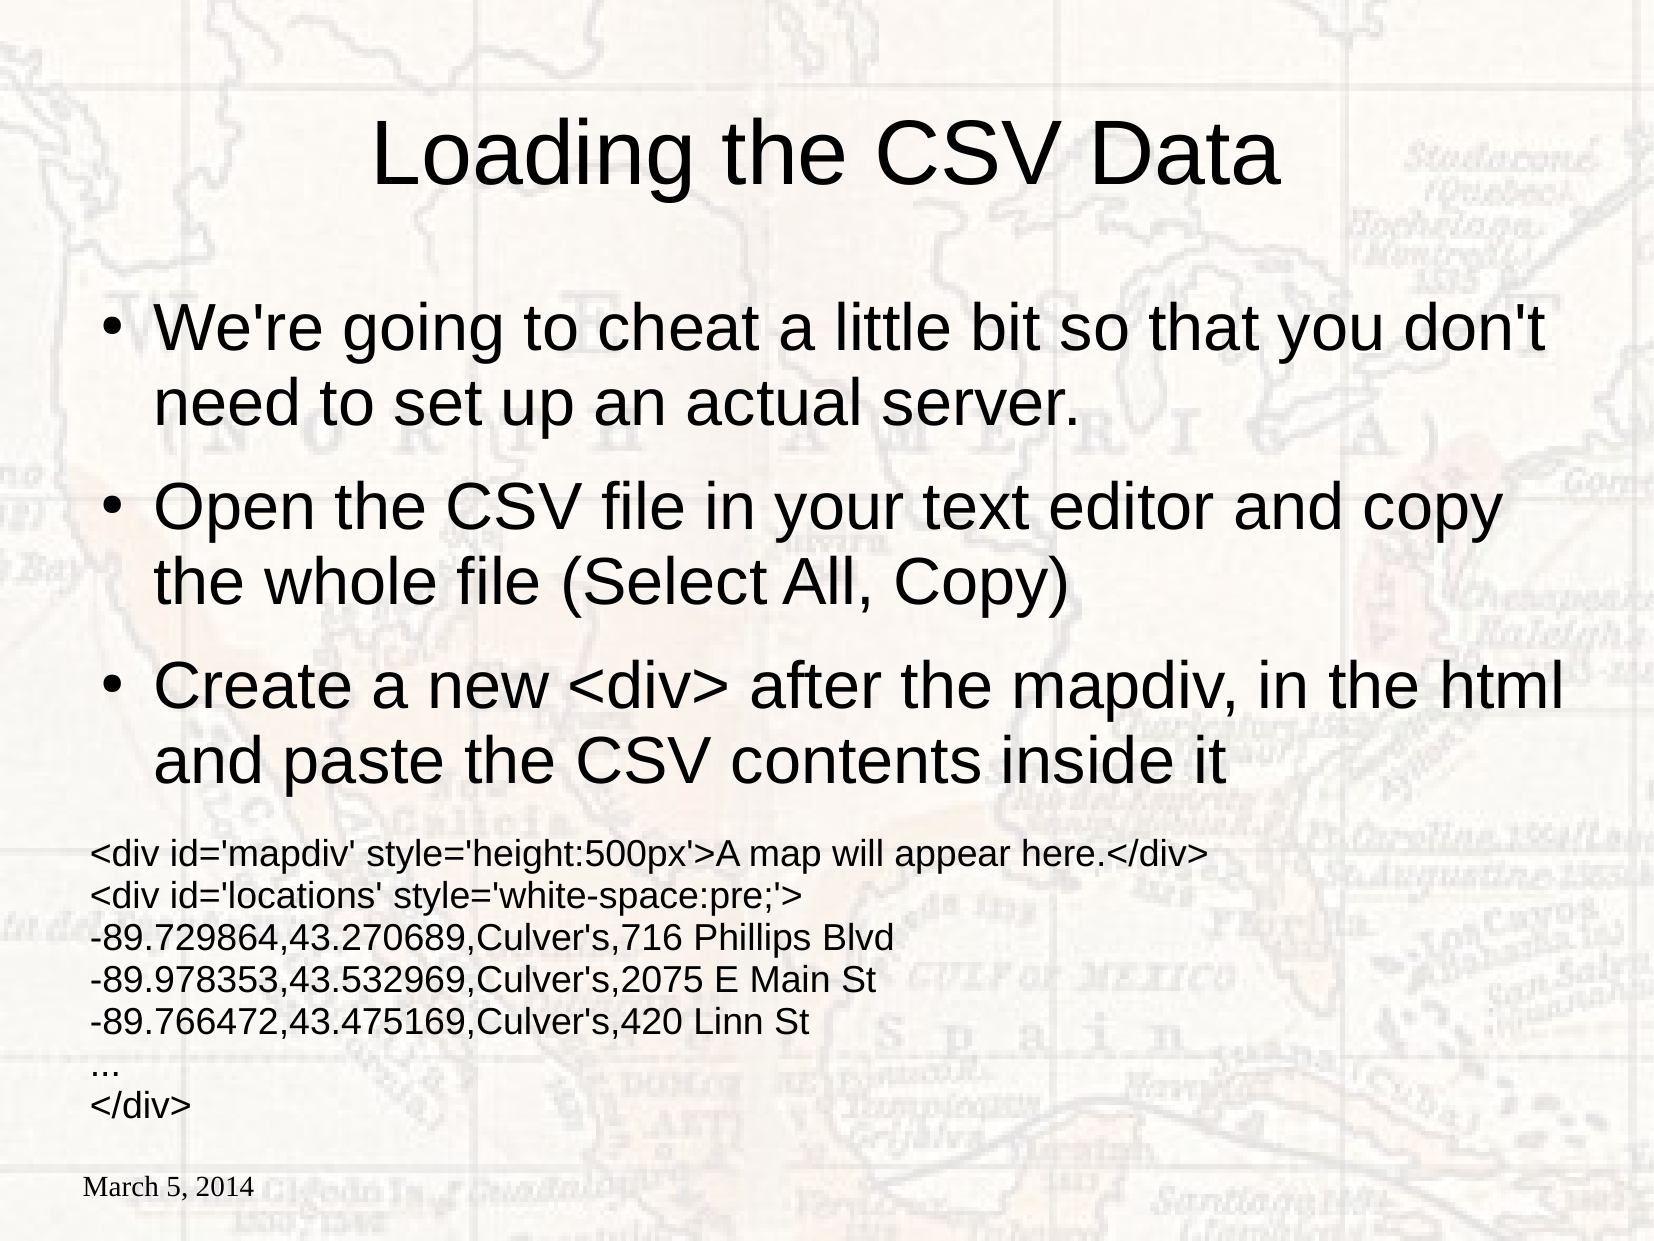

# Loading the CSV Data
We're going to cheat a little bit so that you don't need to set up an actual server.
Open the CSV file in your text editor and copy the whole file (Select All, Copy)
Create a new <div> after the mapdiv, in the html and paste the CSV contents inside it
<div id='mapdiv' style='height:500px'>A map will appear here.</div>
<div id='locations' style='white-space:pre;'>
-89.729864,43.270689,Culver's,716 Phillips Blvd
-89.978353,43.532969,Culver's,2075 E Main St
-89.766472,43.475169,Culver's,420 Linn St
...
</div>